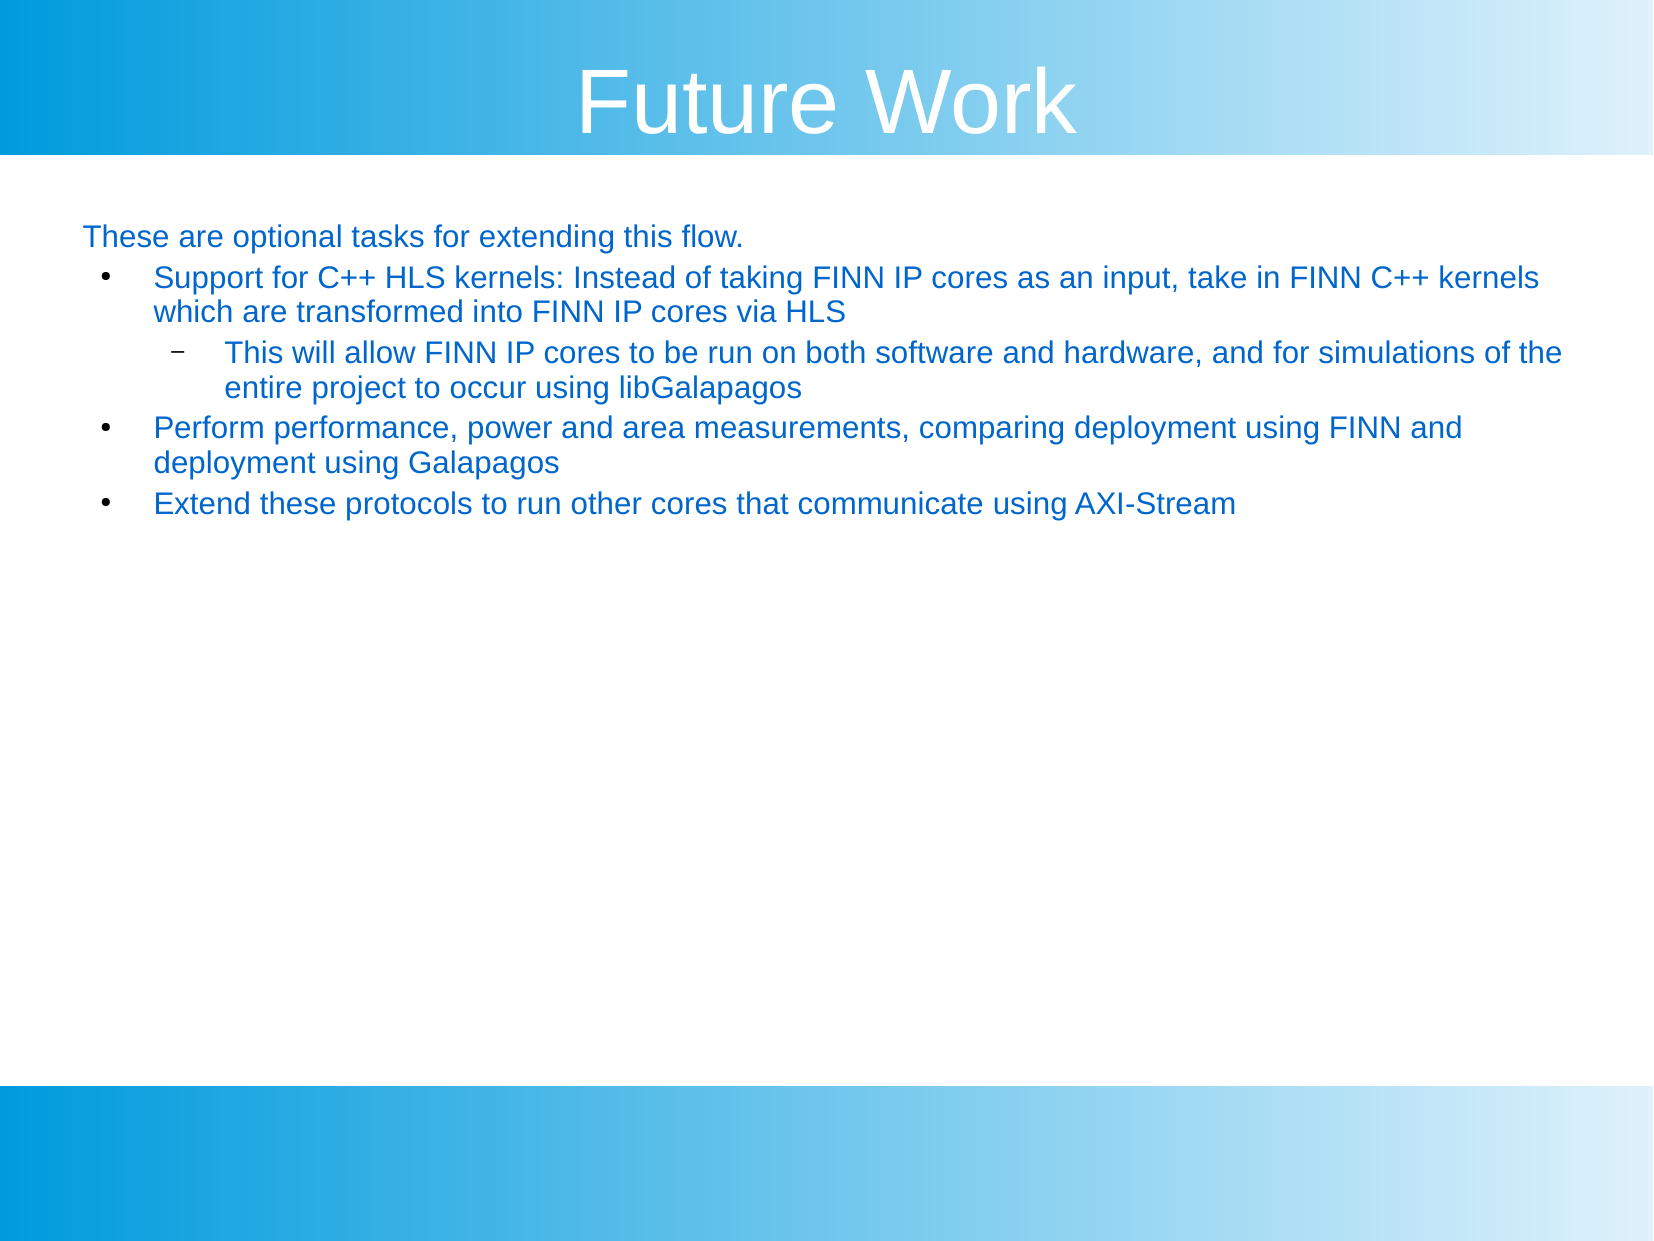

# Future Work
These are optional tasks for extending this flow.
Support for C++ HLS kernels: Instead of taking FINN IP cores as an input, take in FINN C++ kernels which are transformed into FINN IP cores via HLS
This will allow FINN IP cores to be run on both software and hardware, and for simulations of the entire project to occur using libGalapagos
Perform performance, power and area measurements, comparing deployment using FINN and deployment using Galapagos
Extend these protocols to run other cores that communicate using AXI-Stream